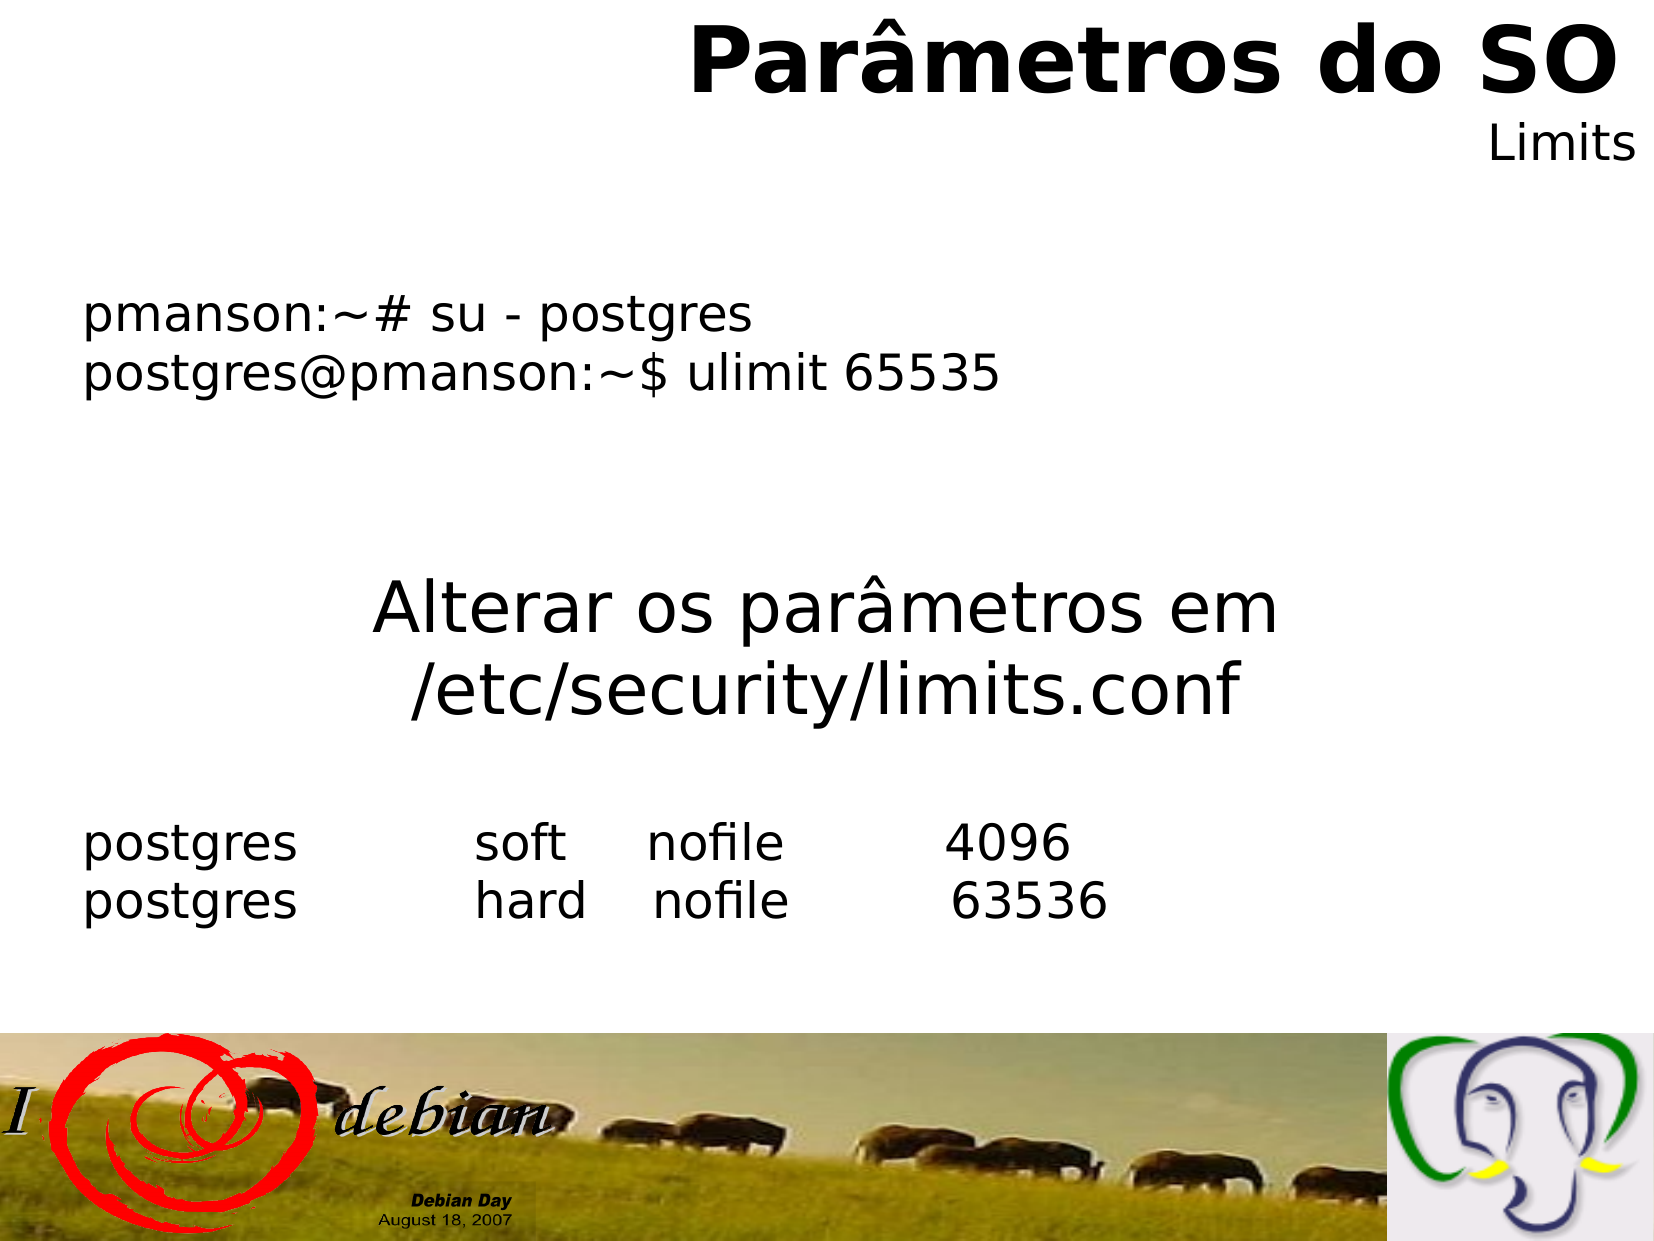

Parâmetros do SO
Limits
# pmanson:~# su - postgres
postgres@pmanson:~$ ulimit 65535
Alterar os parâmetros em /etc/security/limits.conf
postgres soft nofile 4096
postgres hard nofile 63536